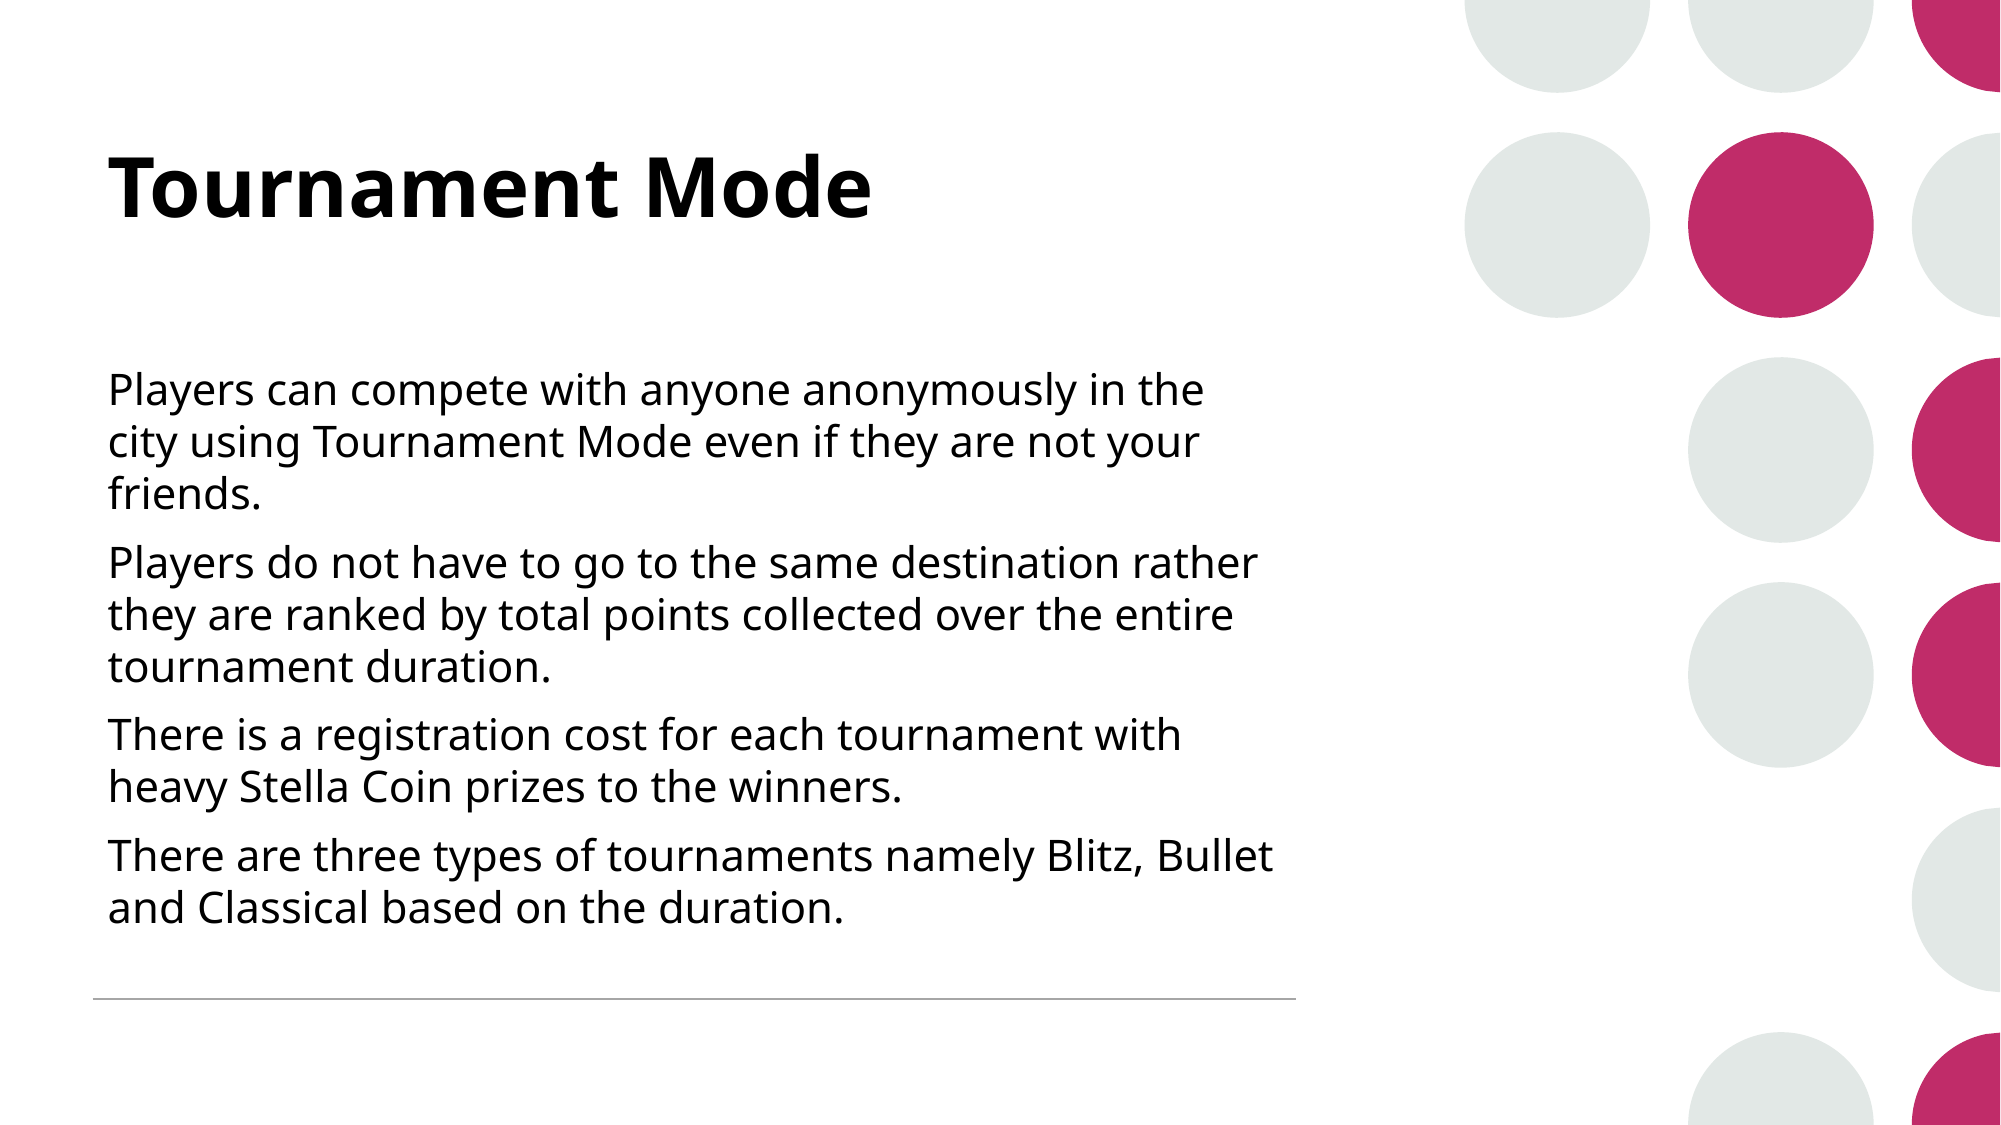

# Tournament Mode
Players can compete with anyone anonymously in the city using Tournament Mode even if they are not your friends.
Players do not have to go to the same destination rather they are ranked by total points collected over the entire tournament duration.
There is a registration cost for each tournament with heavy Stella Coin prizes to the winners.
There are three types of tournaments namely Blitz, Bullet and Classical based on the duration.